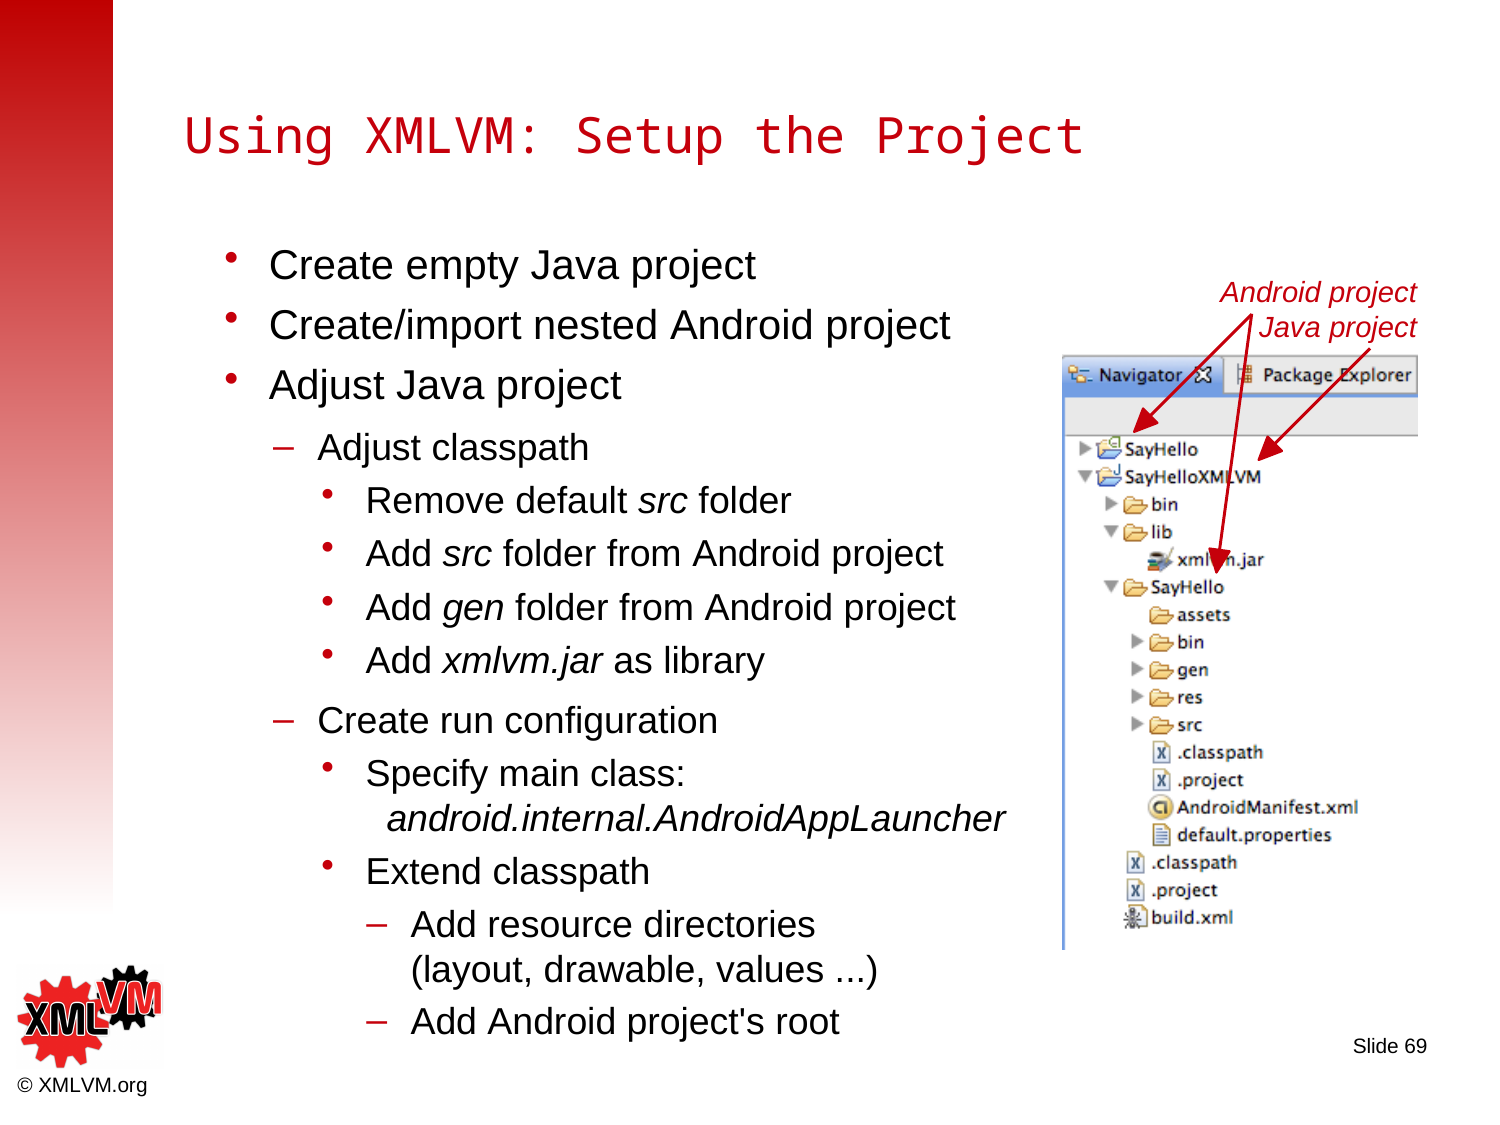

# Using XMLVM: Setup the Project
Create empty Java project
Create/import nested Android project
Adjust Java project
Adjust classpath
Remove default src folder
Add src folder from Android project
Add gen folder from Android project
Add xmlvm.jar as library
Create run configuration
Specify main class:
 android.internal.AndroidAppLauncher
Extend classpath
Add resource directories
(layout, drawable, values ...)
Add Android project's root
Android project
Java project